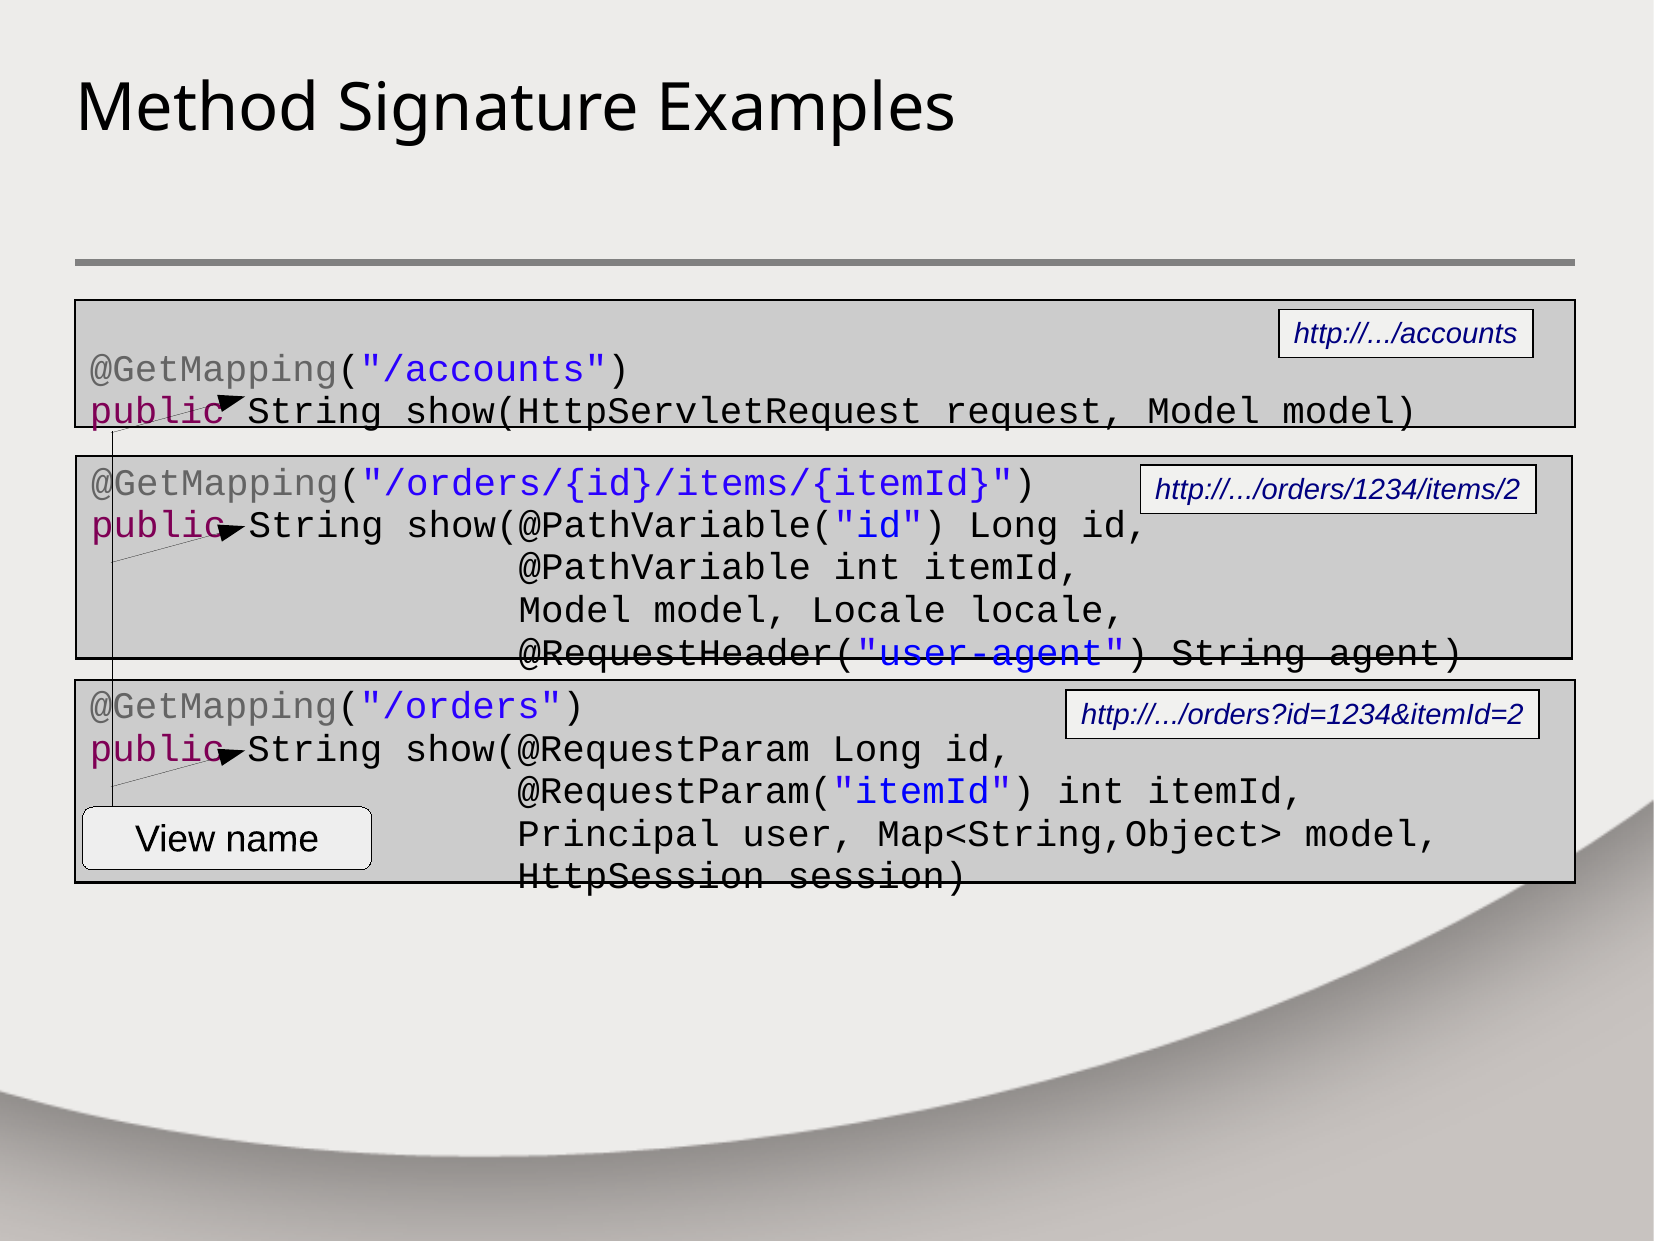

# Method Signature Examples
@GetMapping("/accounts")
public String show(HttpServletRequest request, Model model)
http://.../accounts
@GetMapping("/orders/{id}/items/{itemId}")
public String show(@PathVariable("id") Long id,
 @PathVariable int itemId,
 Model model, Locale locale,
 @RequestHeader("user-agent") String agent)
http://.../orders/1234/items/2
@GetMapping("/orders")
public String show(@RequestParam Long id,
 @RequestParam("itemId") int itemId,
 Principal user, Map<String,Object> model,
 HttpSession session)
http://.../orders?id=1234&itemId=2
View name